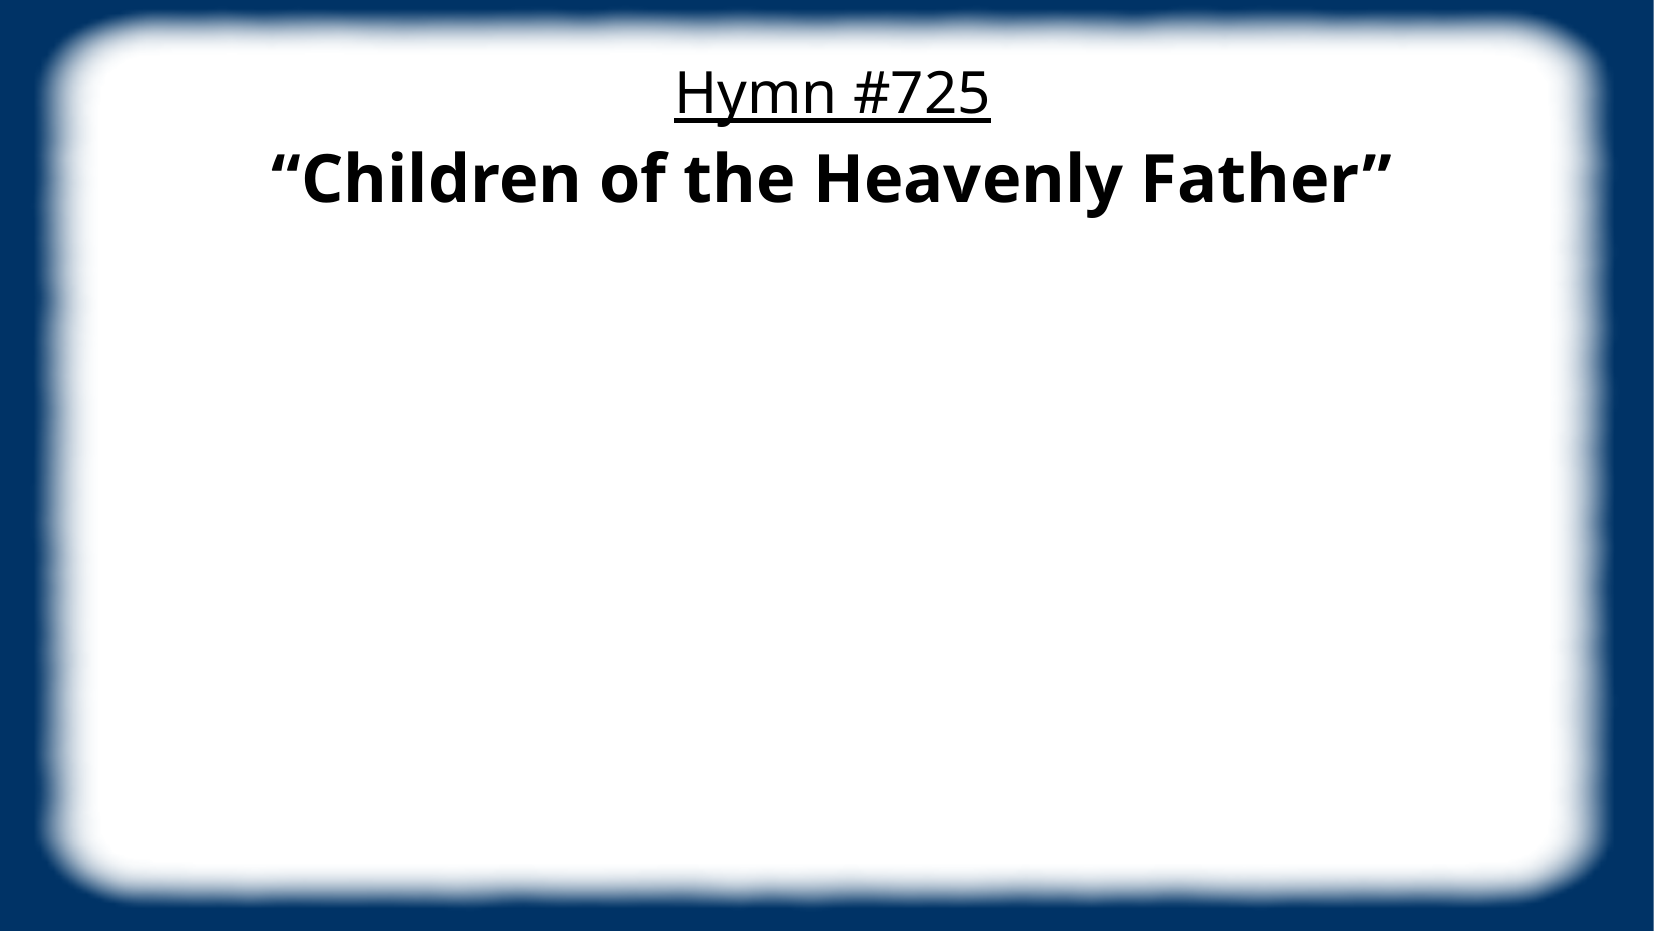

Hymn #725
“Children of the Heavenly Father”